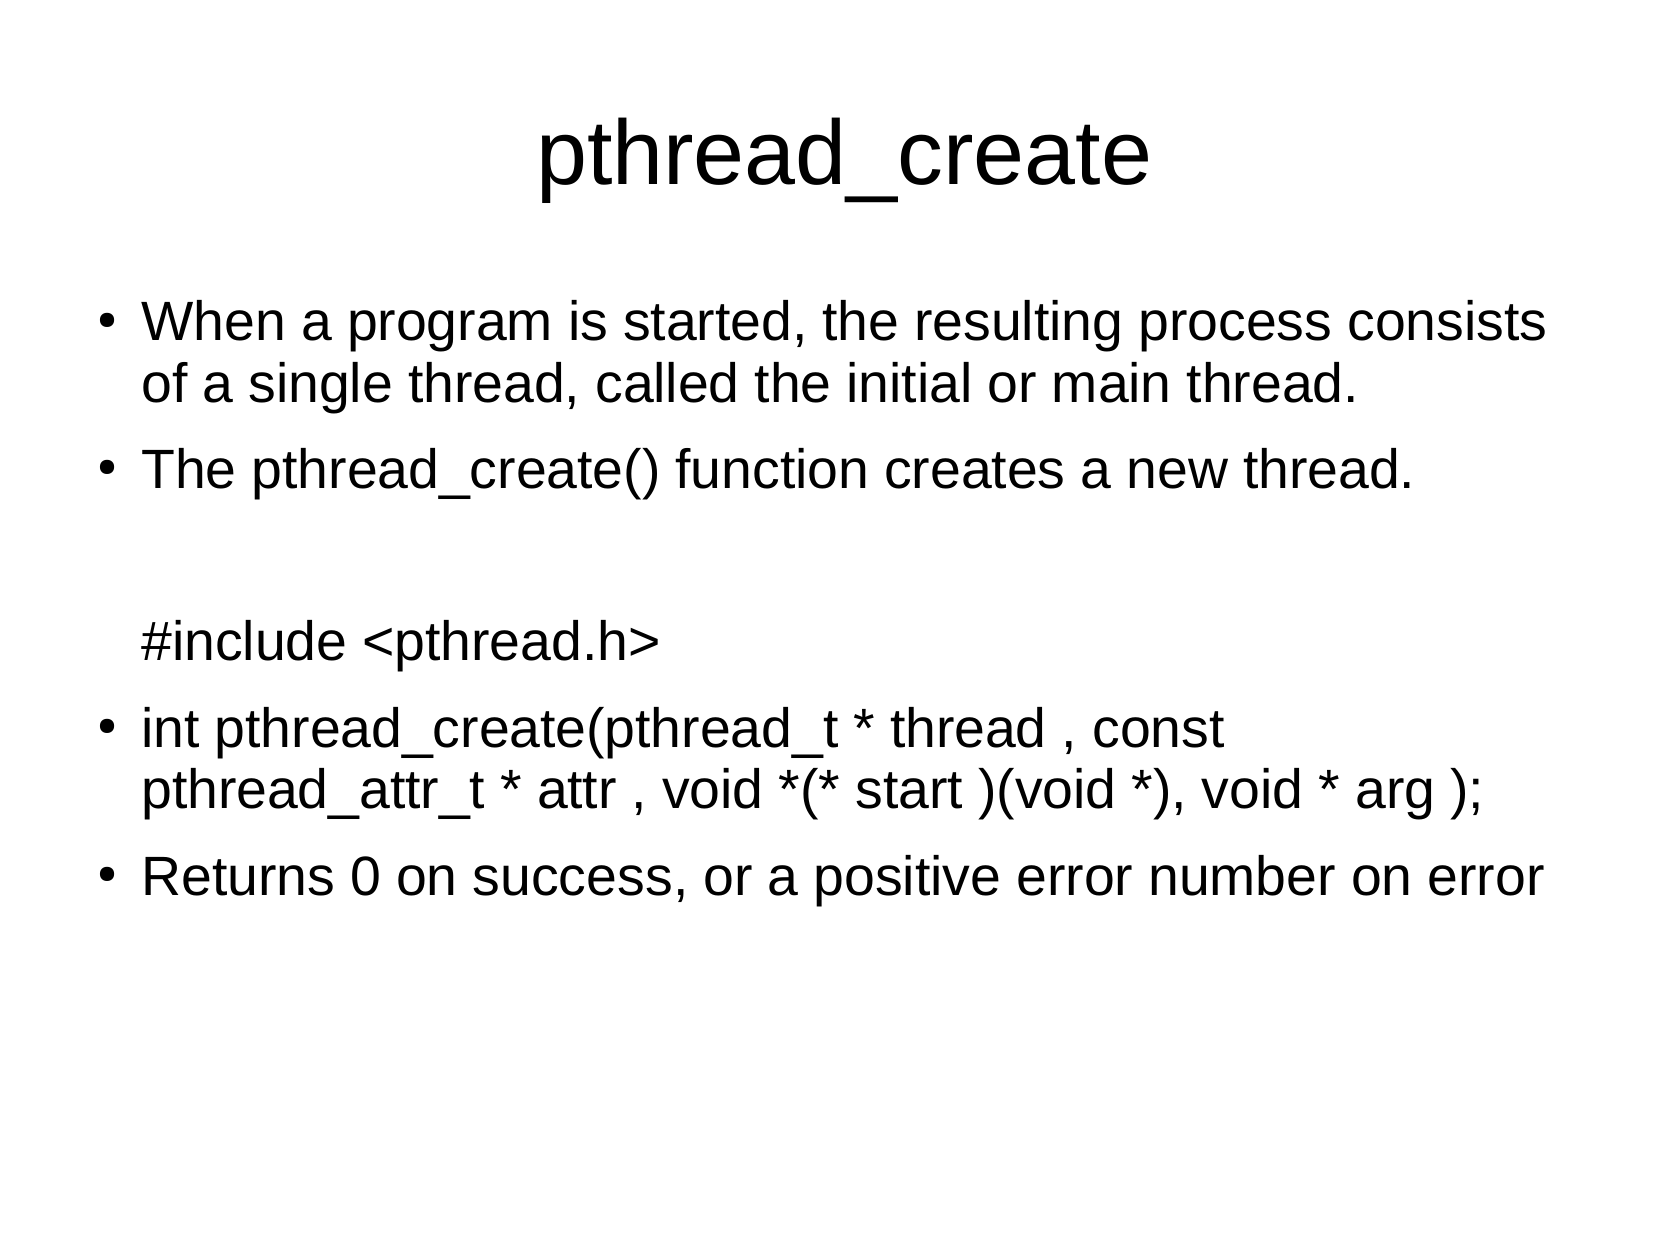

# pthread_create
When a program is started, the resulting process consists of a single thread, called the initial or main thread.
The pthread_create() function creates a new thread.
#include <pthread.h>
int pthread_create(pthread_t * thread , const pthread_attr_t * attr , void *(* start )(void *), void * arg );
Returns 0 on success, or a positive error number on error